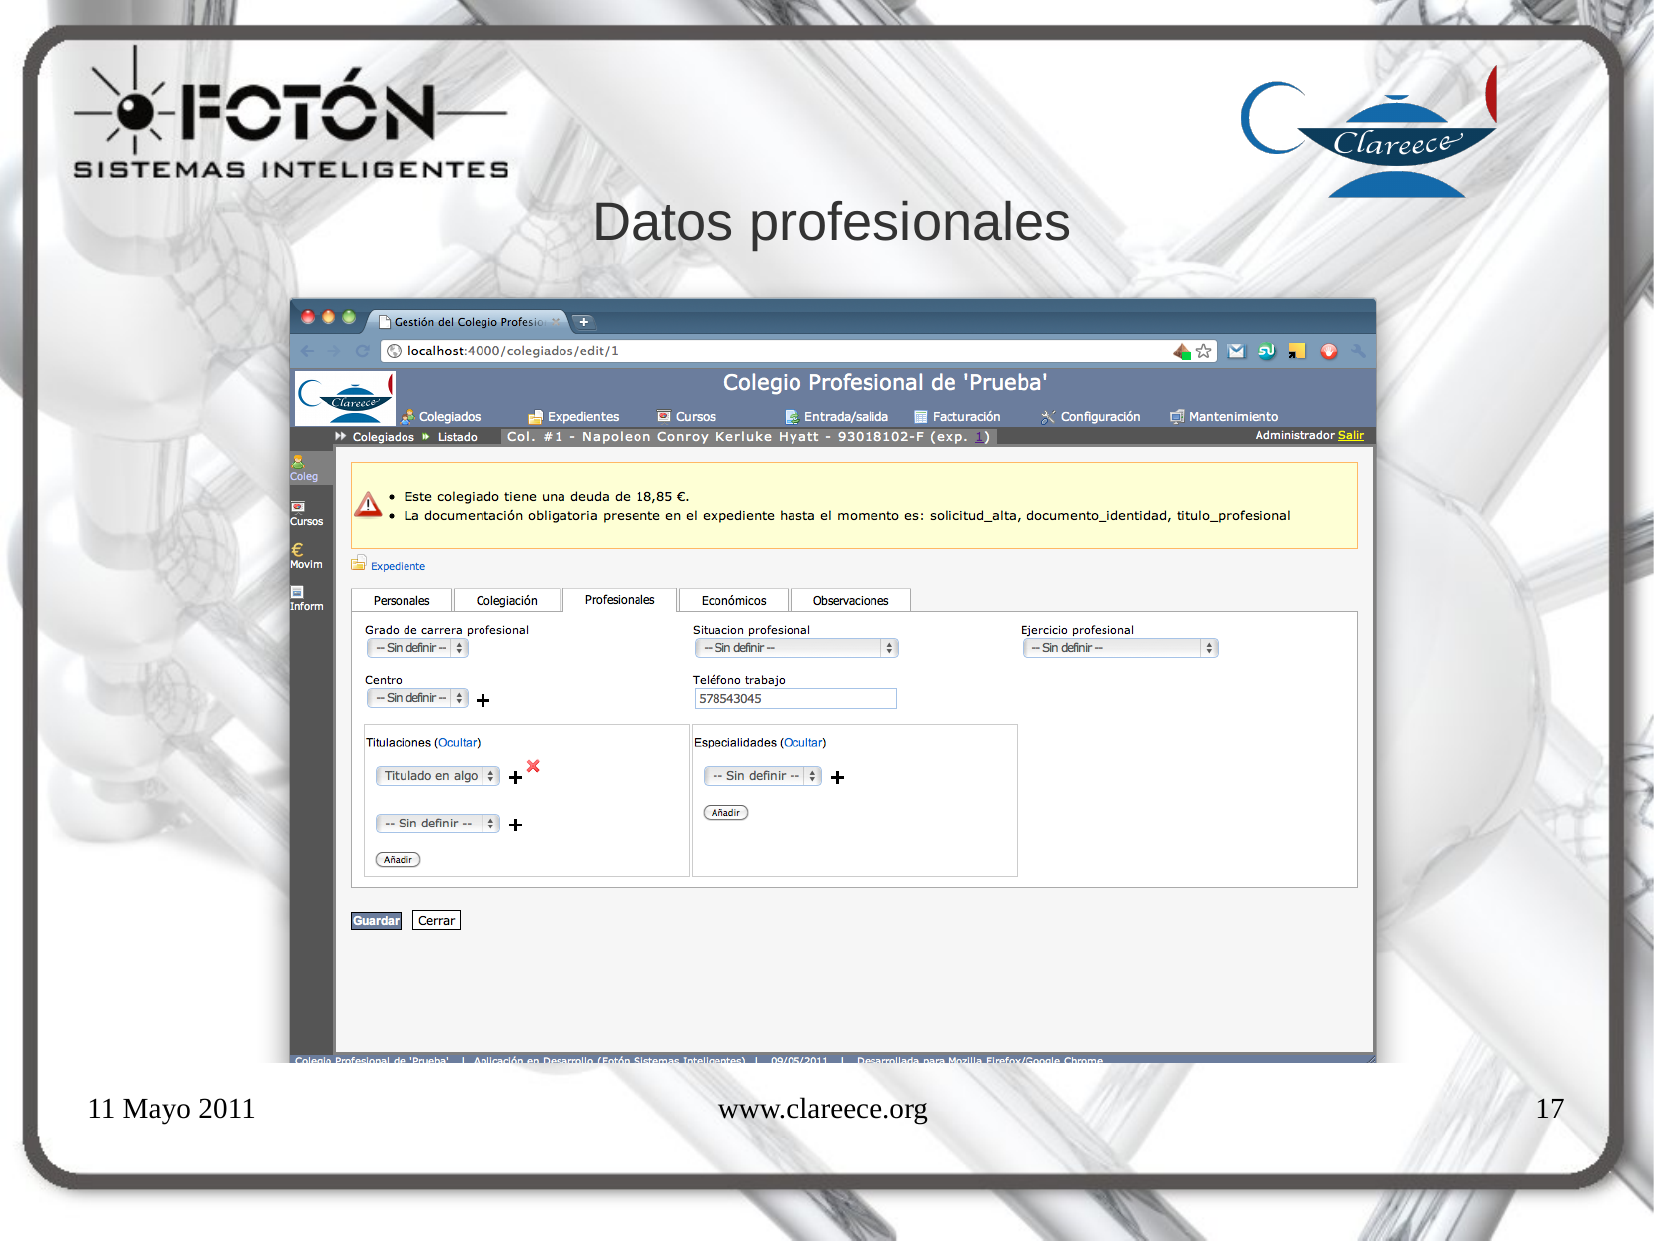

# Datos profesionales
11 Mayo 2011
www.clareece.org
17